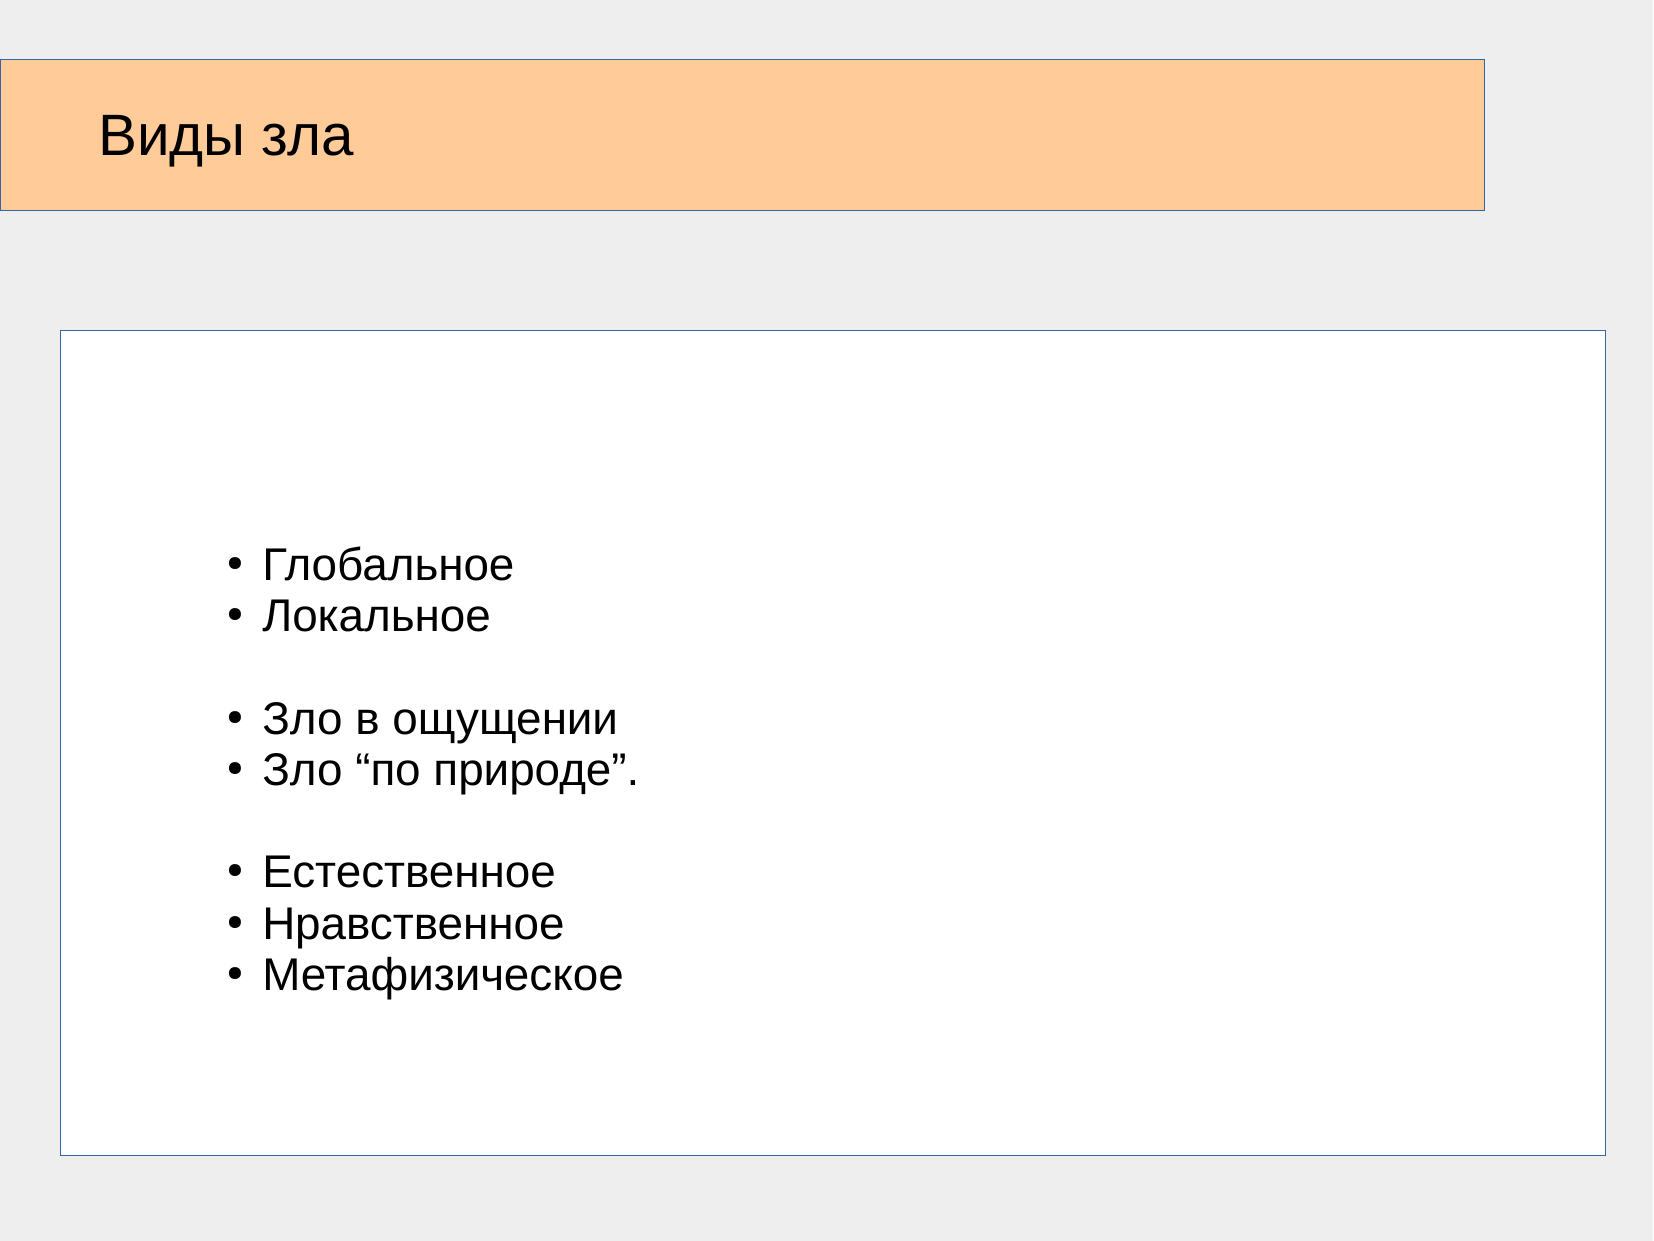

Виды зла
# Глобальное
Локальное
Зло в ощущении
Зло “по природе”.
Естественное
Нравственное
Метафизическое